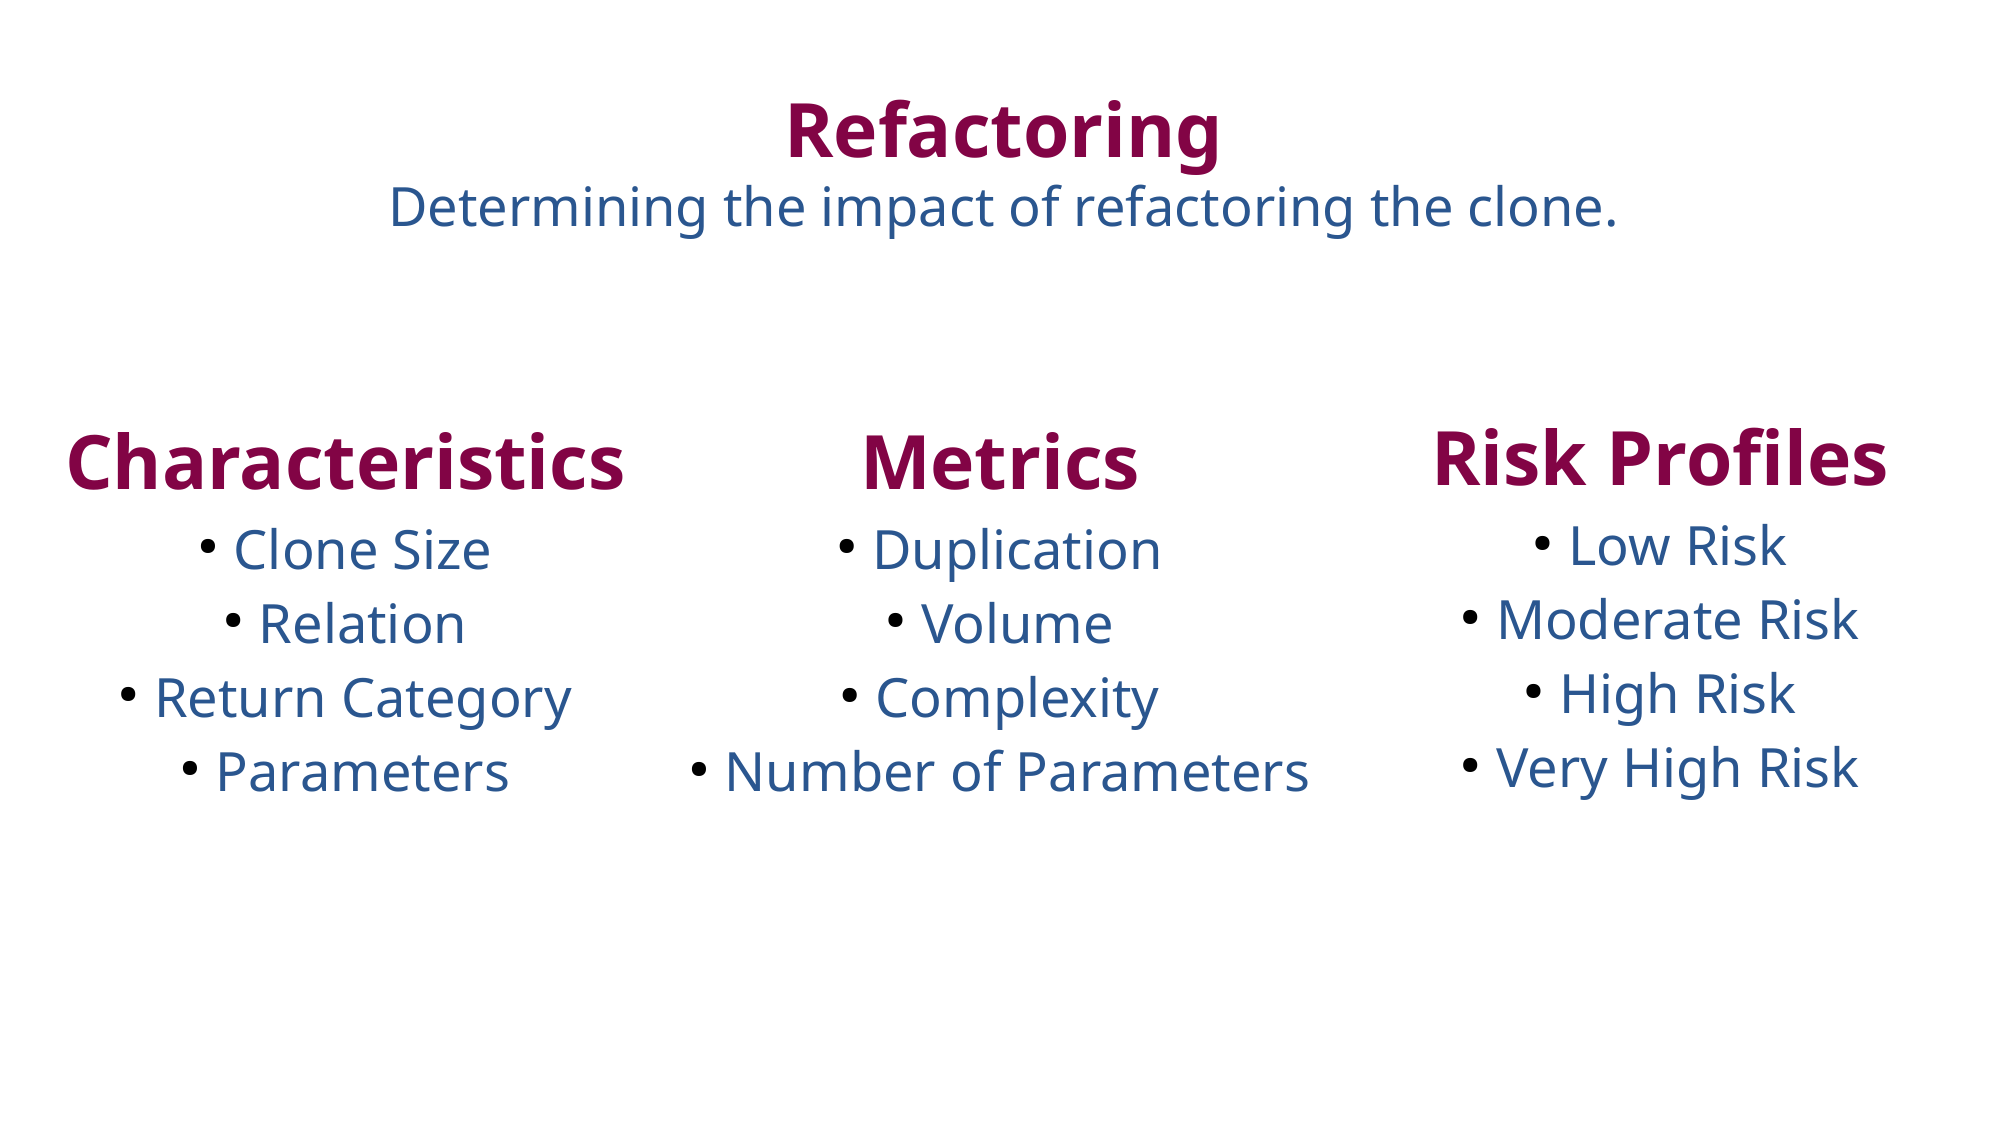

Refactoring
Determining the impact of refactoring the clone.
Risk Profiles
Low Risk
Moderate Risk
High Risk
Very High Risk
Characteristics
Clone Size
Relation
Return Category
Parameters
Metrics
Duplication
Volume
Complexity
Number of Parameters